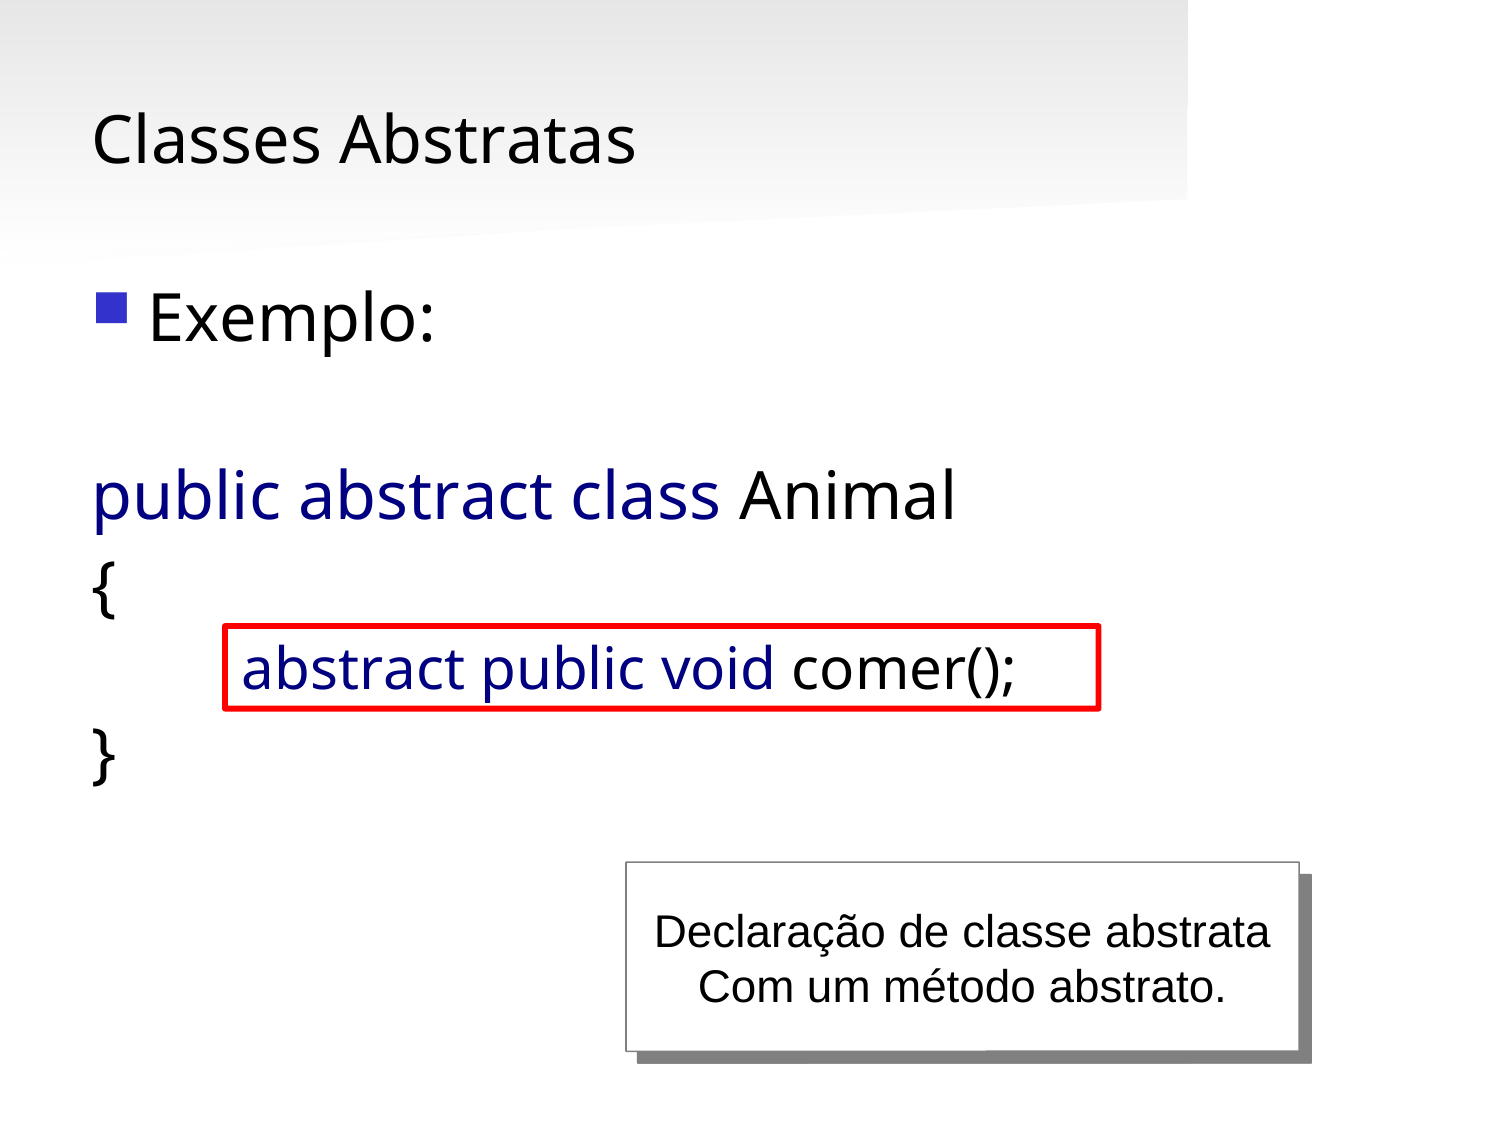

# Classes Abstratas
Exemplo:
public abstract class Animal
{
abstract public void comer();
}
Declaração de classe abstrata
Com um método abstrato.